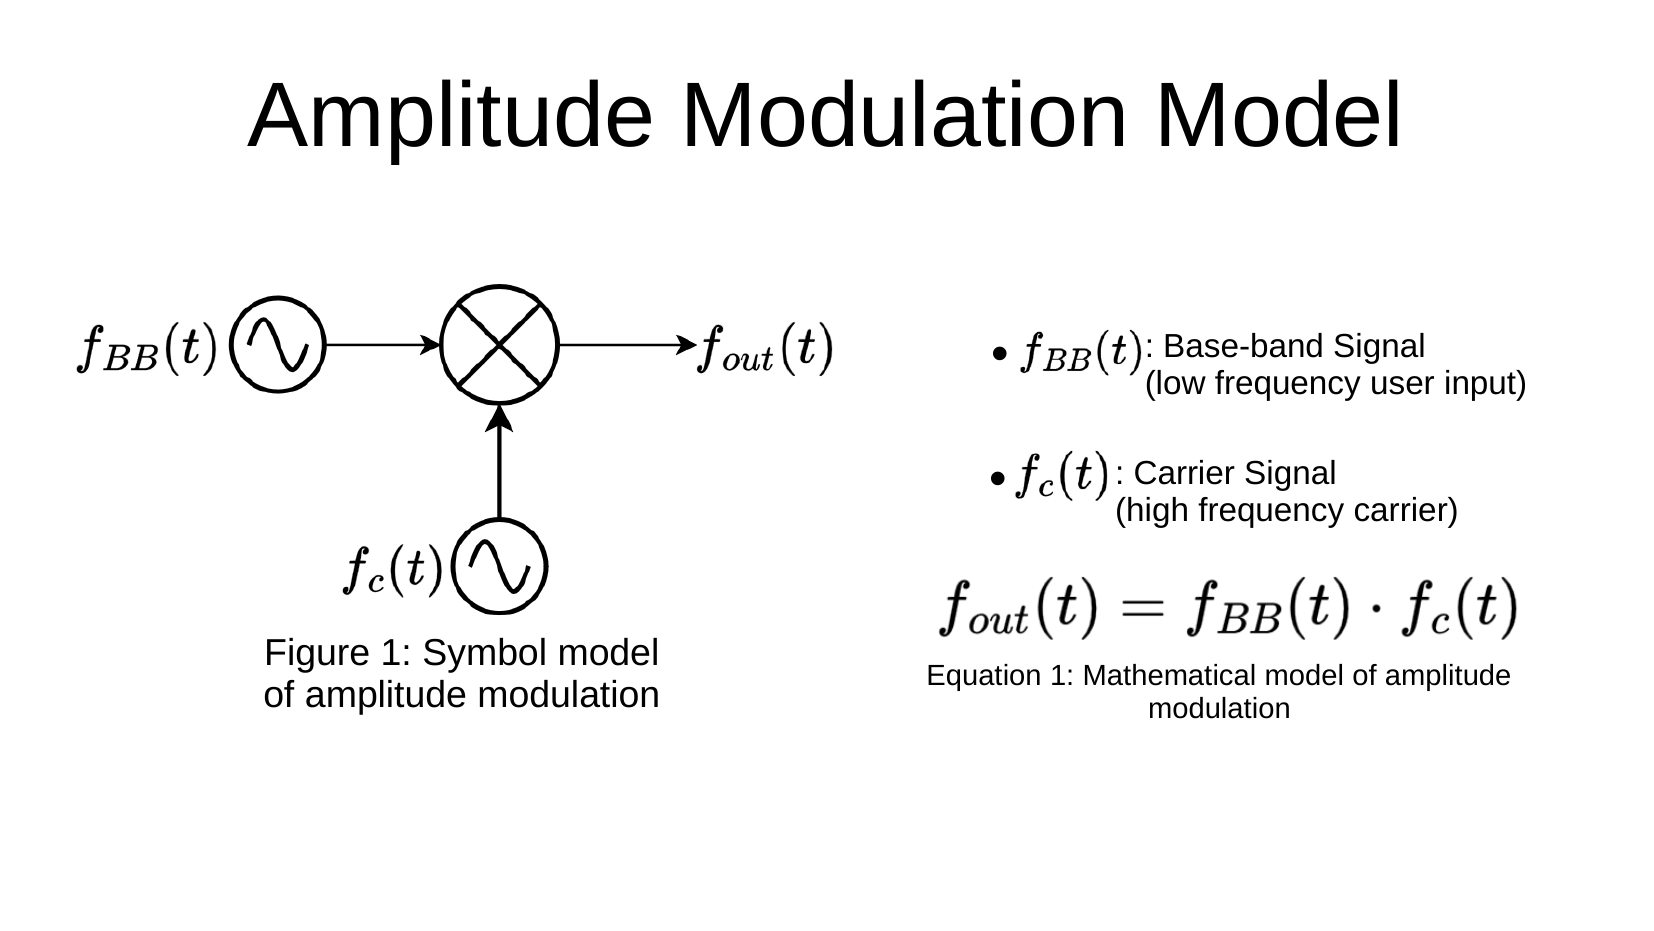

# Amplitude Modulation Model
•
: Base-band Signal
(low frequency user input)
•
: Carrier Signal
(high frequency carrier)
Figure 1: Symbol model of amplitude modulation
Equation 1: Mathematical model of amplitude modulation